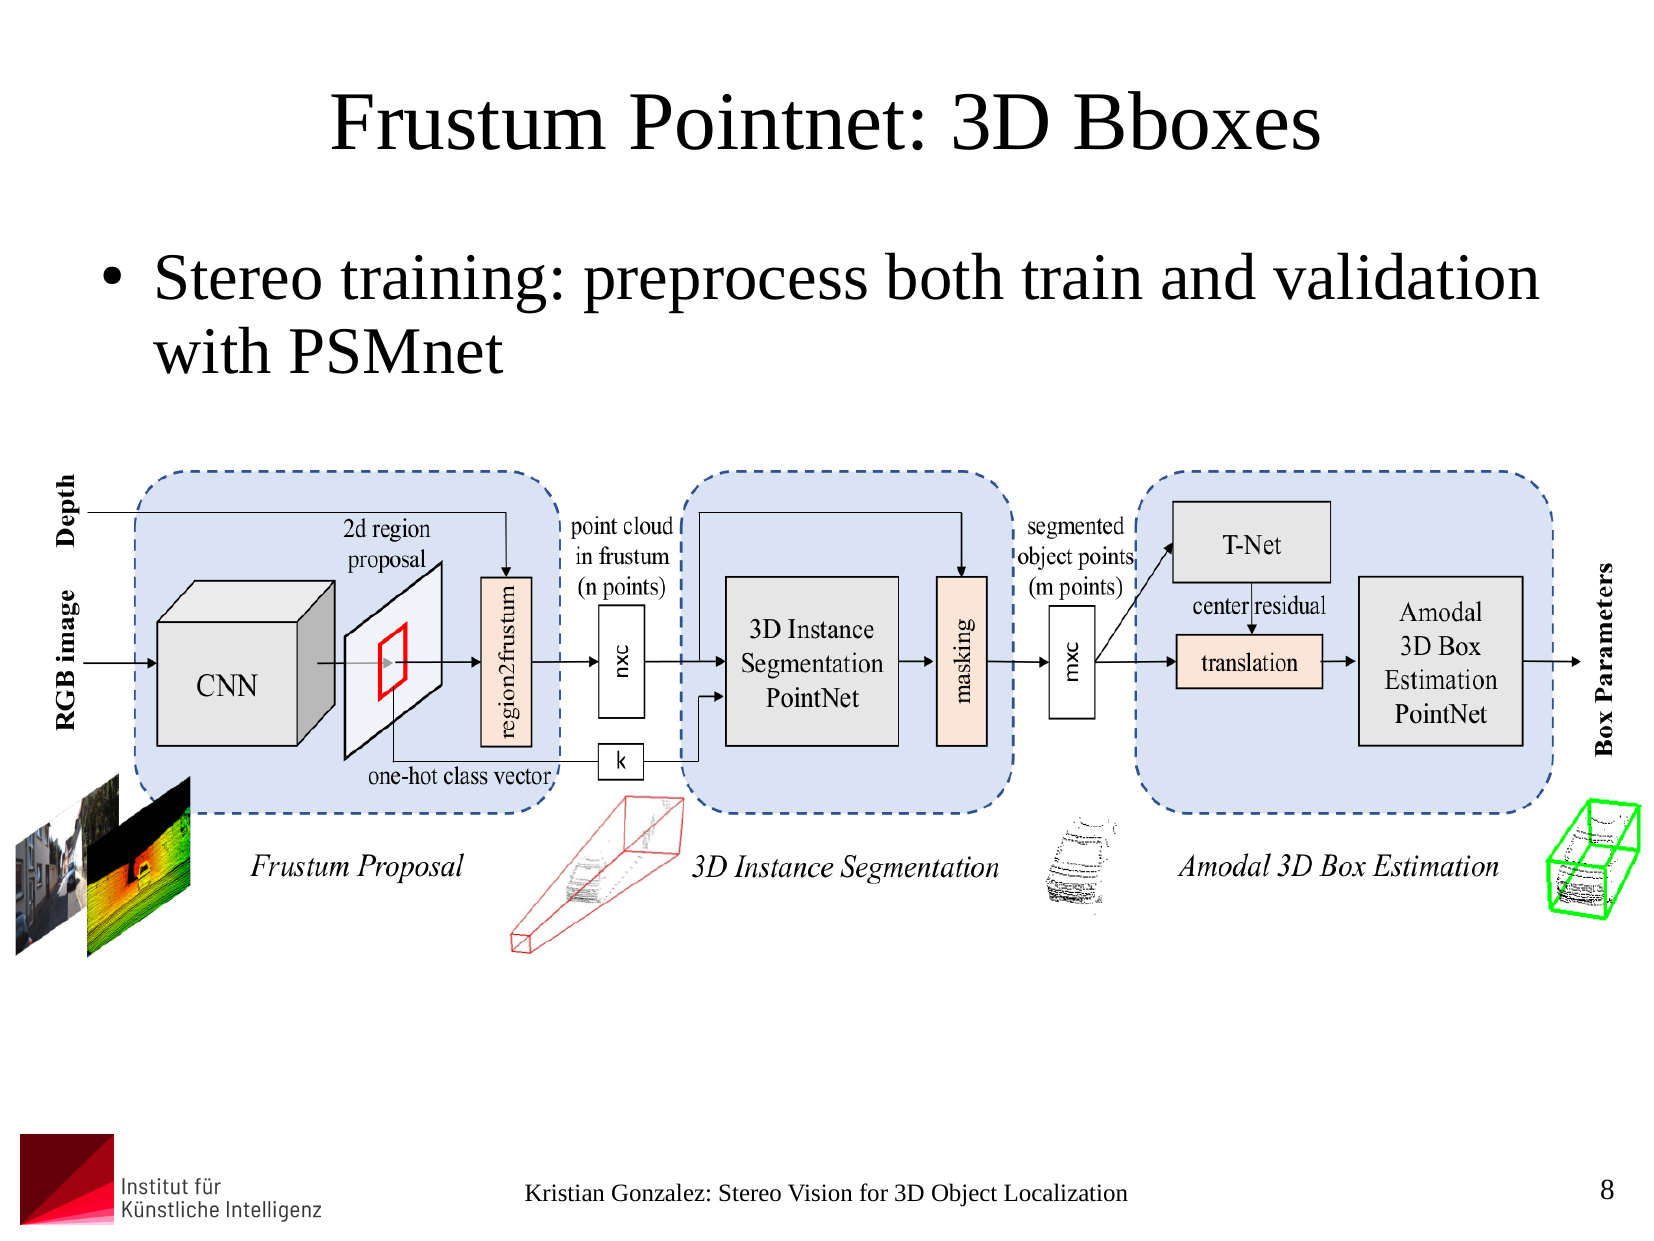

# Frustum Pointnet: 3D Bboxes
Stereo training: preprocess both train and validation with PSMnet
8
Kristian Gonzalez: Stereo Vision for 3D Object Localization